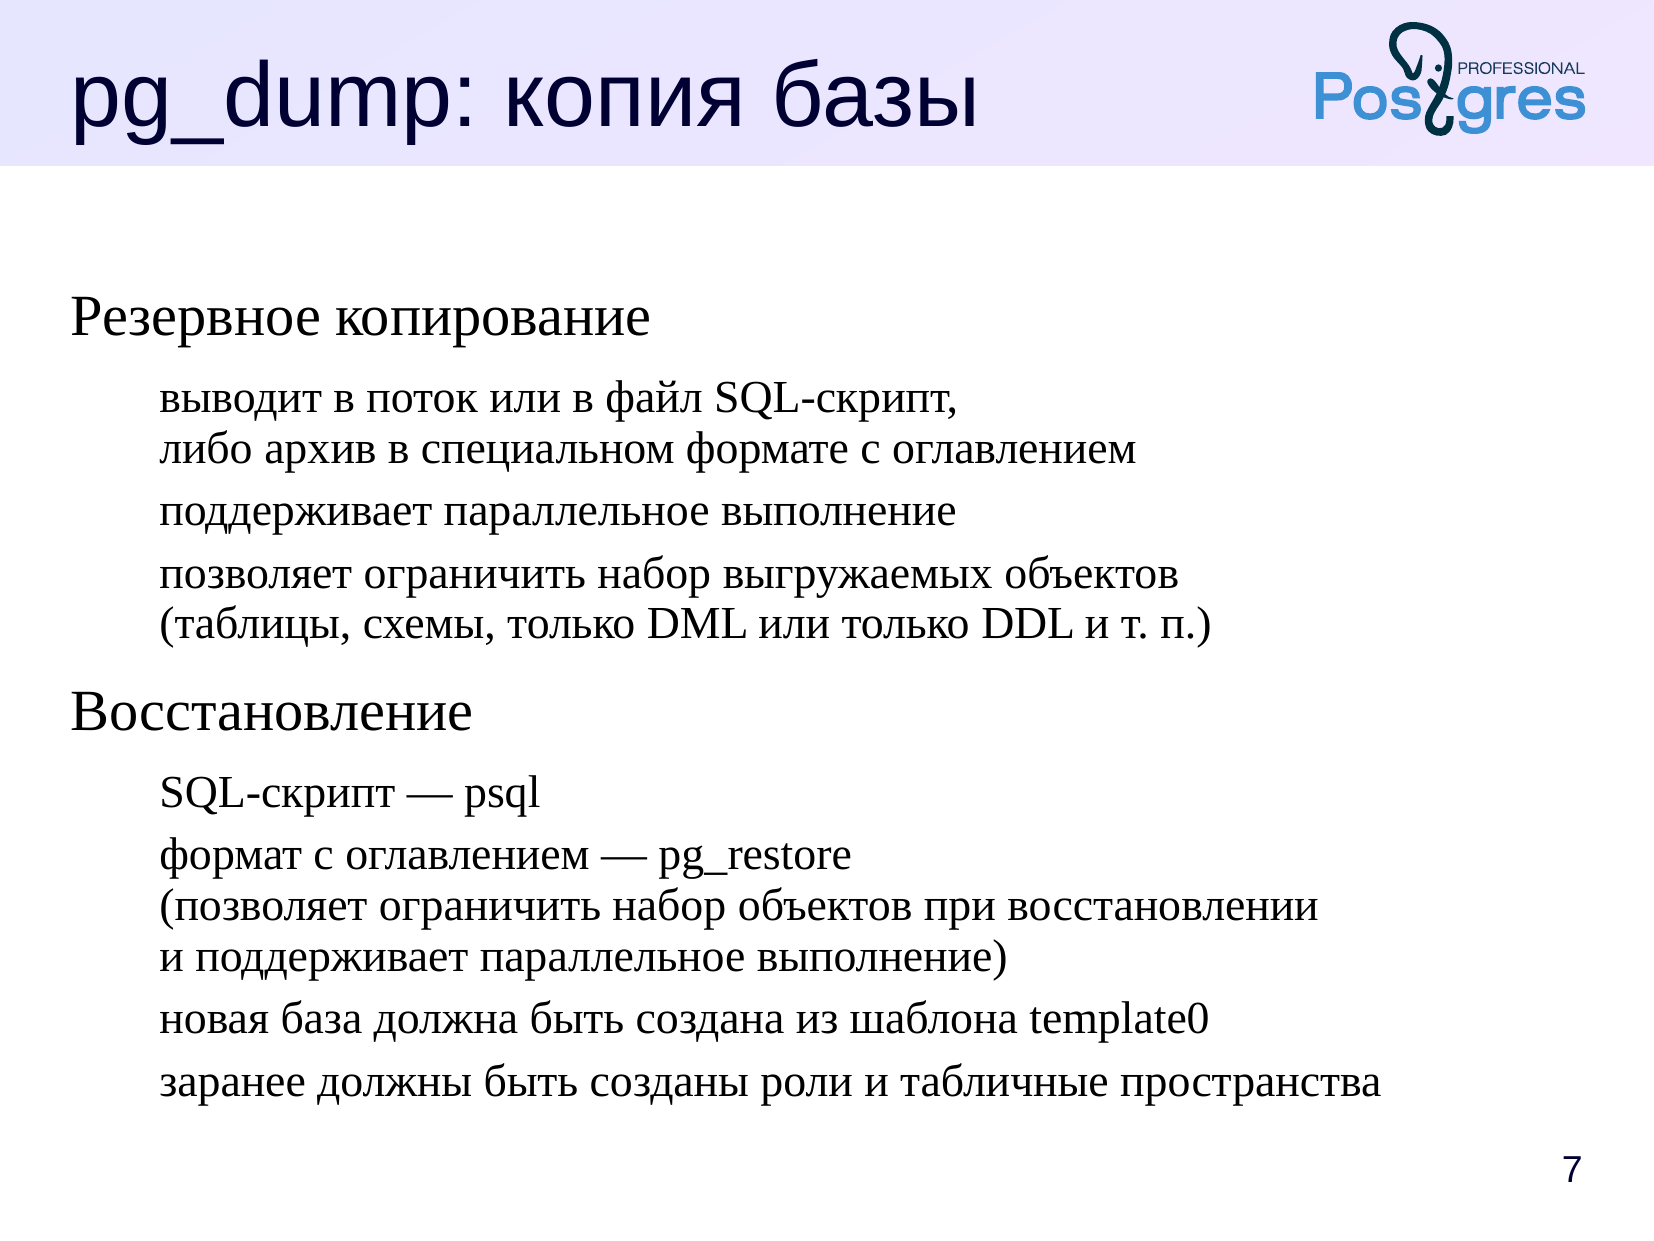

# pg_dump: копия базы
Резервное копирование
выводит в поток или в файл SQL-скрипт,
либо архив в специальном формате с оглавлением
поддерживает параллельное выполнение
позволяет ограничить набор выгружаемых объектов
(таблицы, схемы, только DML или только DDL и т. п.)
Восстановление
SQL-скрипт — psql
формат с оглавлением — pg_restore
(позволяет ограничить набор объектов при восстановлении
и поддерживает параллельное выполнение)
новая база должна быть создана из шаблона template0
заранее должны быть созданы роли и табличные пространства